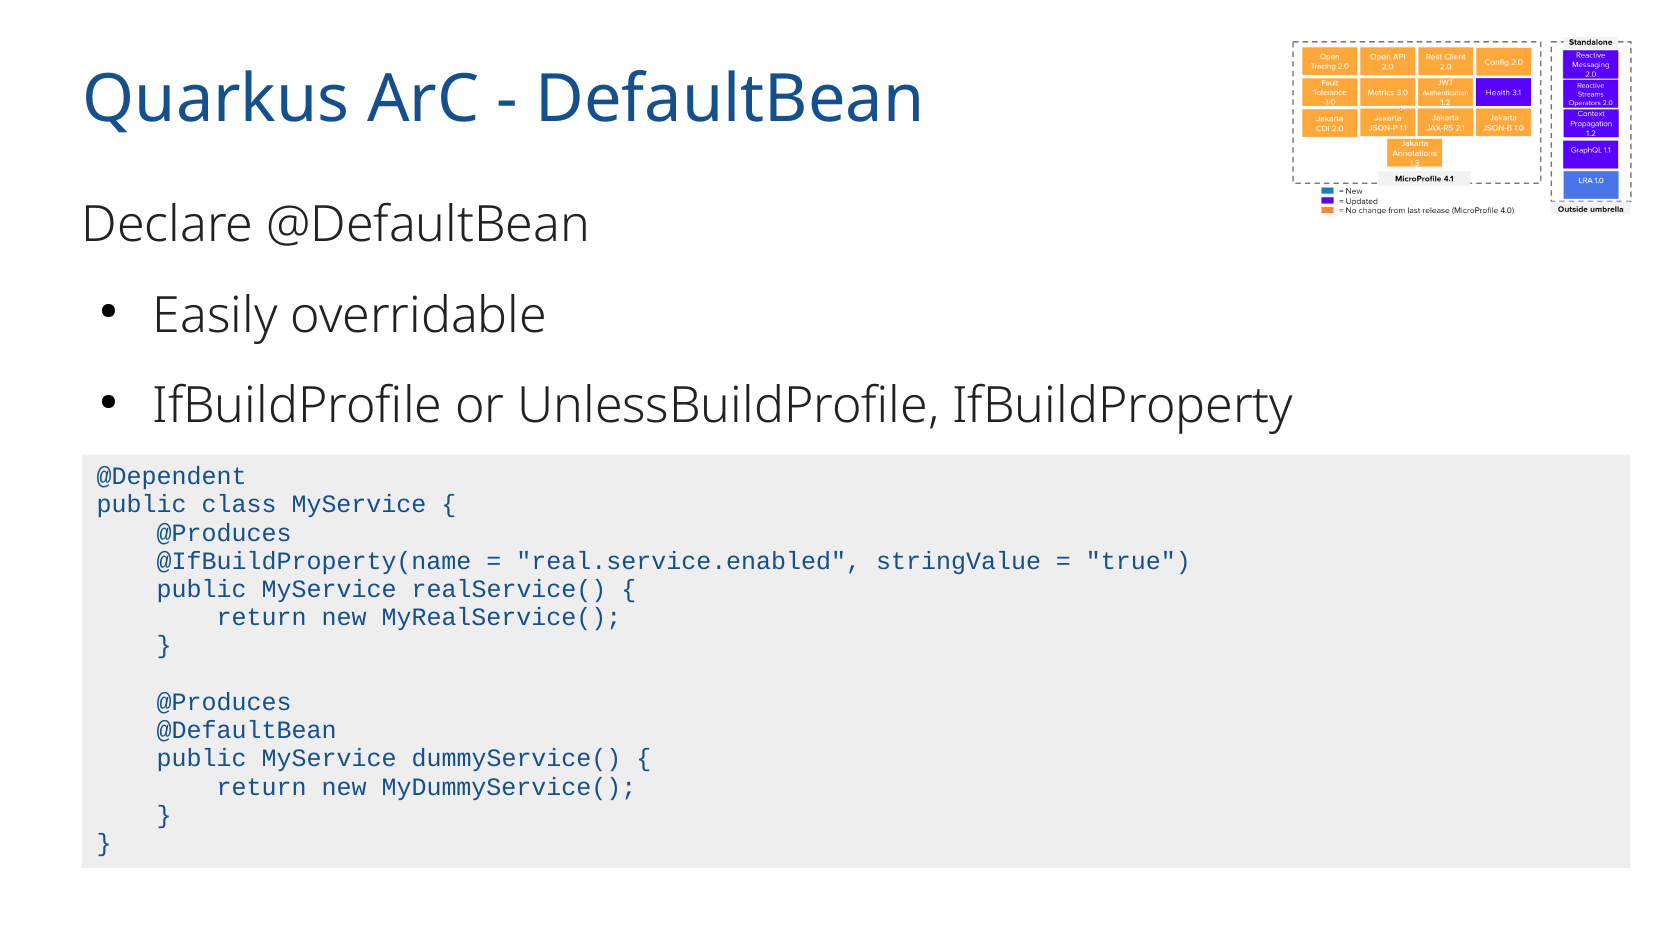

# Quarkus ArC - DefaultBean
Declare @DefaultBean
Easily overridable
IfBuildProfile or UnlessBuildProfile, IfBuildProperty
​@Dependent
public class MyService {
 @Produces
 @IfBuildProperty(name = "real.service.enabled", stringValue = "true")
 public MyService realService() {
 return new MyRealService();
 }
 @Produces
 @DefaultBean
 public MyService dummyService() {
 return new MyDummyService();
 }
}